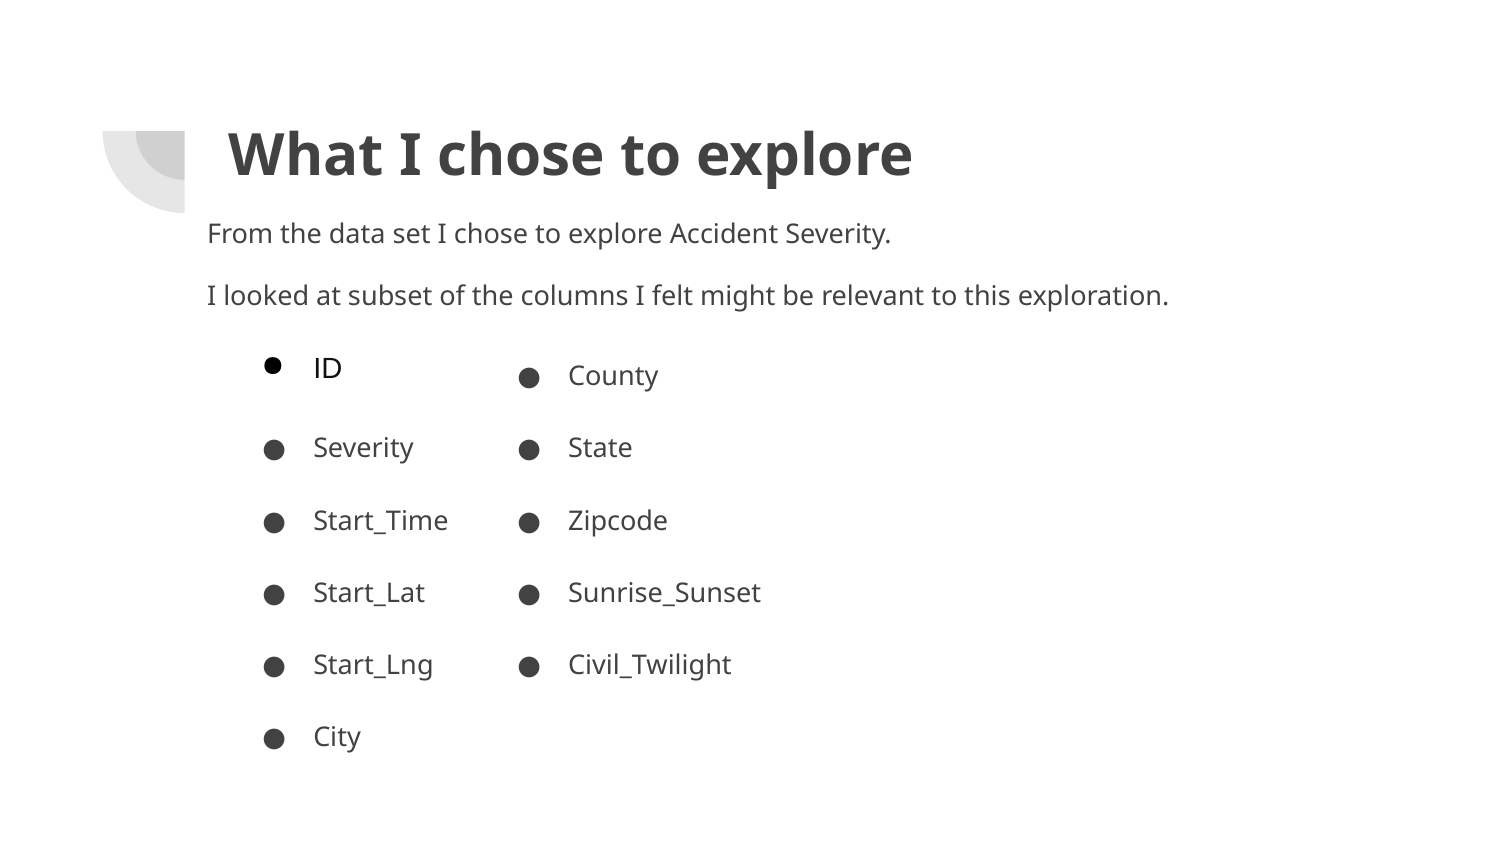

# What I chose to explore
From the data set I chose to explore Accident Severity.
I looked at subset of the columns I felt might be relevant to this exploration.
| ID | County |
| --- | --- |
| Severity | State |
| Start\_Time | Zipcode |
| Start\_Lat | Sunrise\_Sunset |
| Start\_Lng | Civil\_Twilight |
| City | |